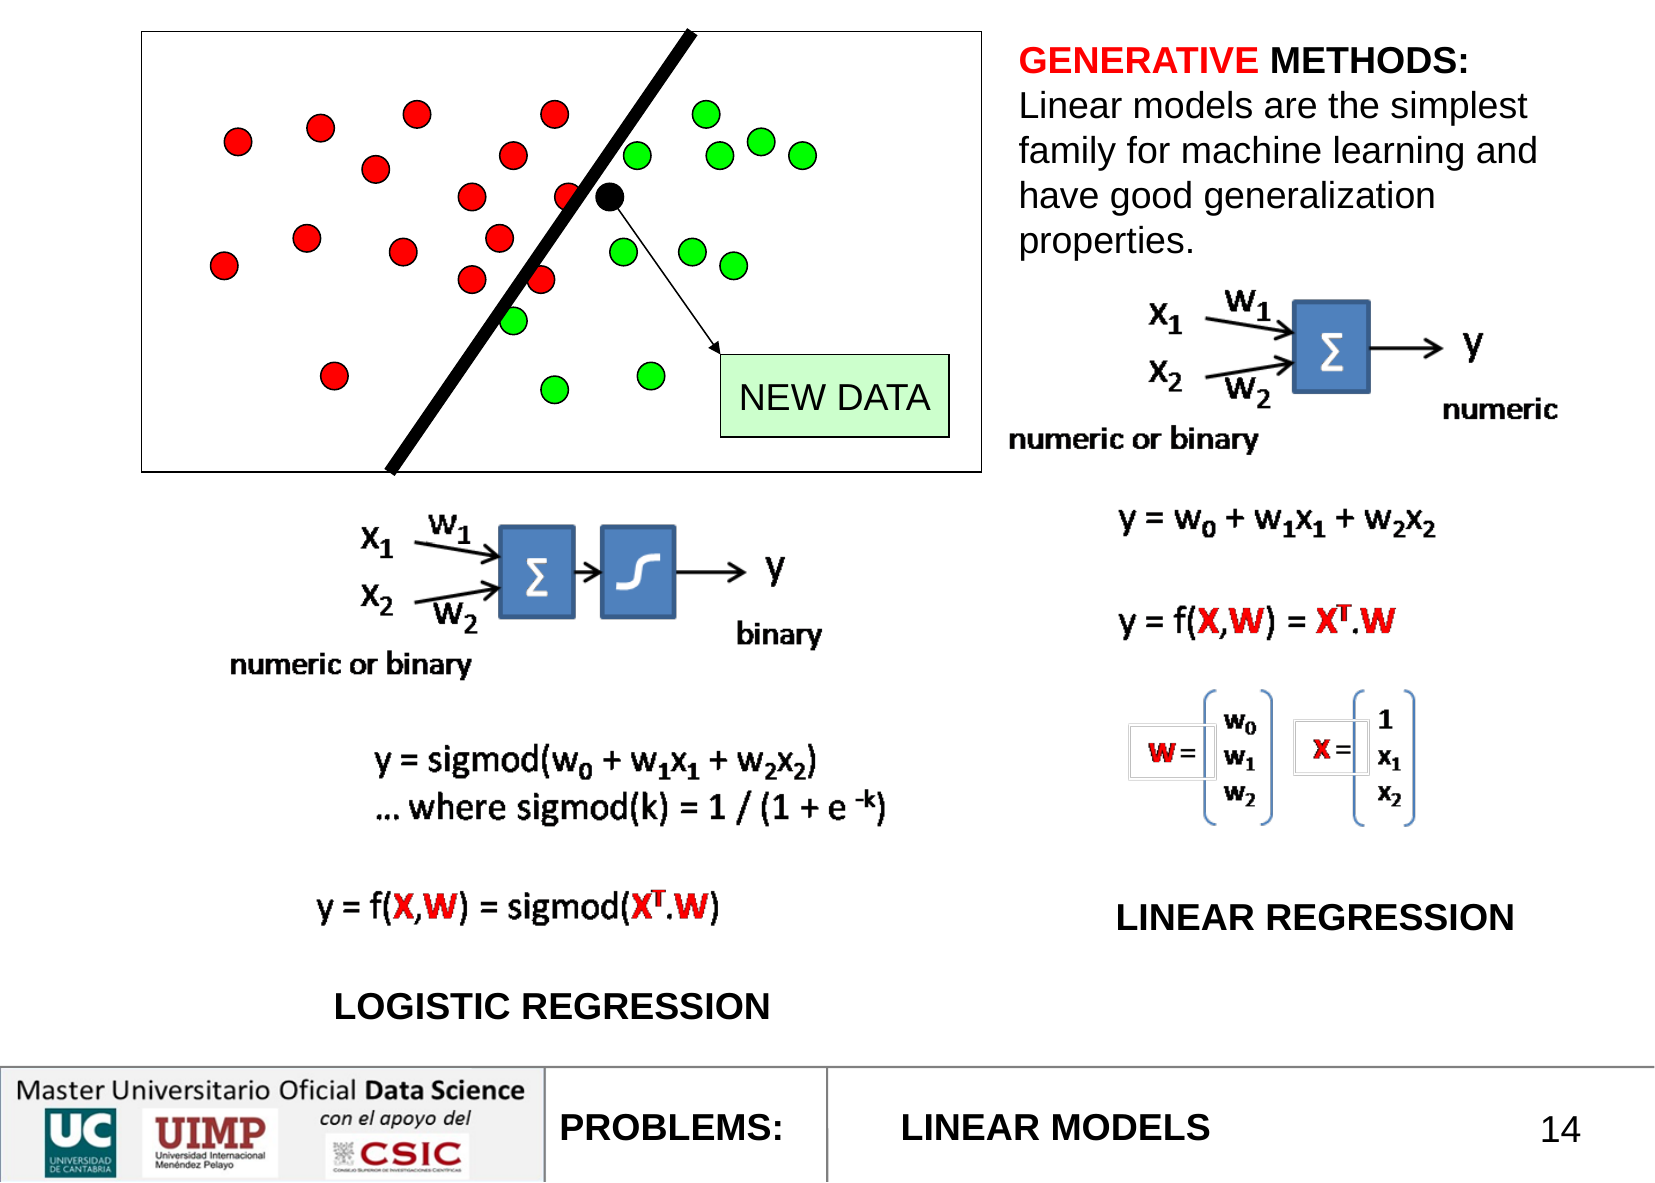

GENERATIVE METHODS:
Linear models are the simplest family for machine learning and have good generalization properties.
NEW DATA
LINEAR REGRESSION
LOGISTIC REGRESSION
LINEAR MODELS